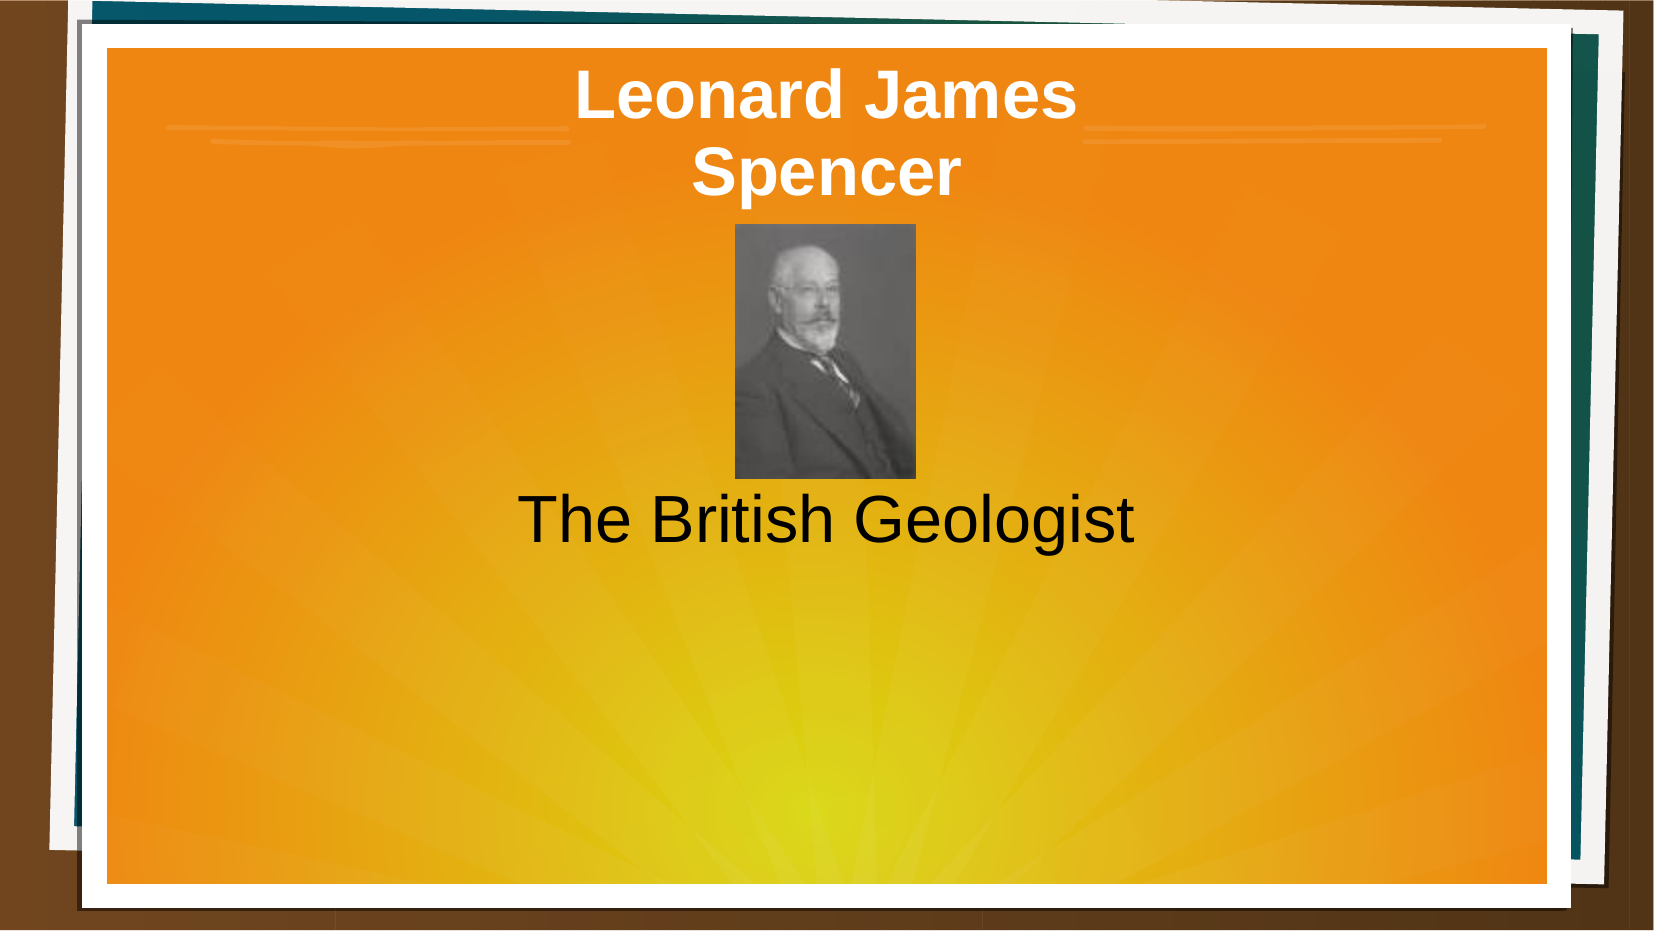

# Leonard James Spencer
The British Geologist